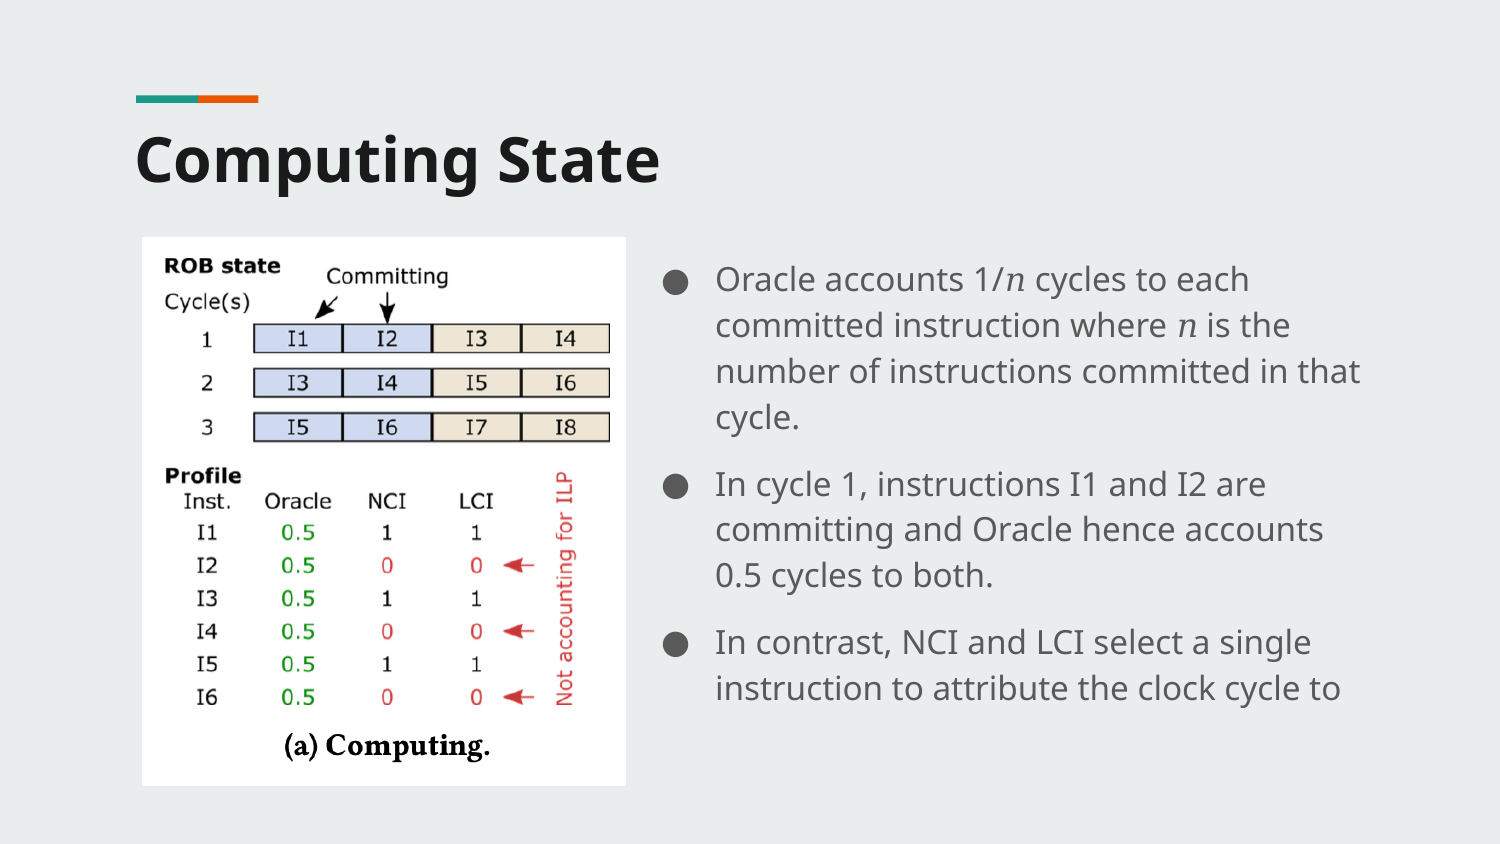

Computing State
Oracle accounts 1/𝑛 cycles to each committed instruction where 𝑛 is the number of instructions committed in that cycle.
In cycle 1, instructions I1 and I2 are committing and Oracle hence accounts 0.5 cycles to both.
In contrast, NCI and LCI select a single instruction to attribute the clock cycle to